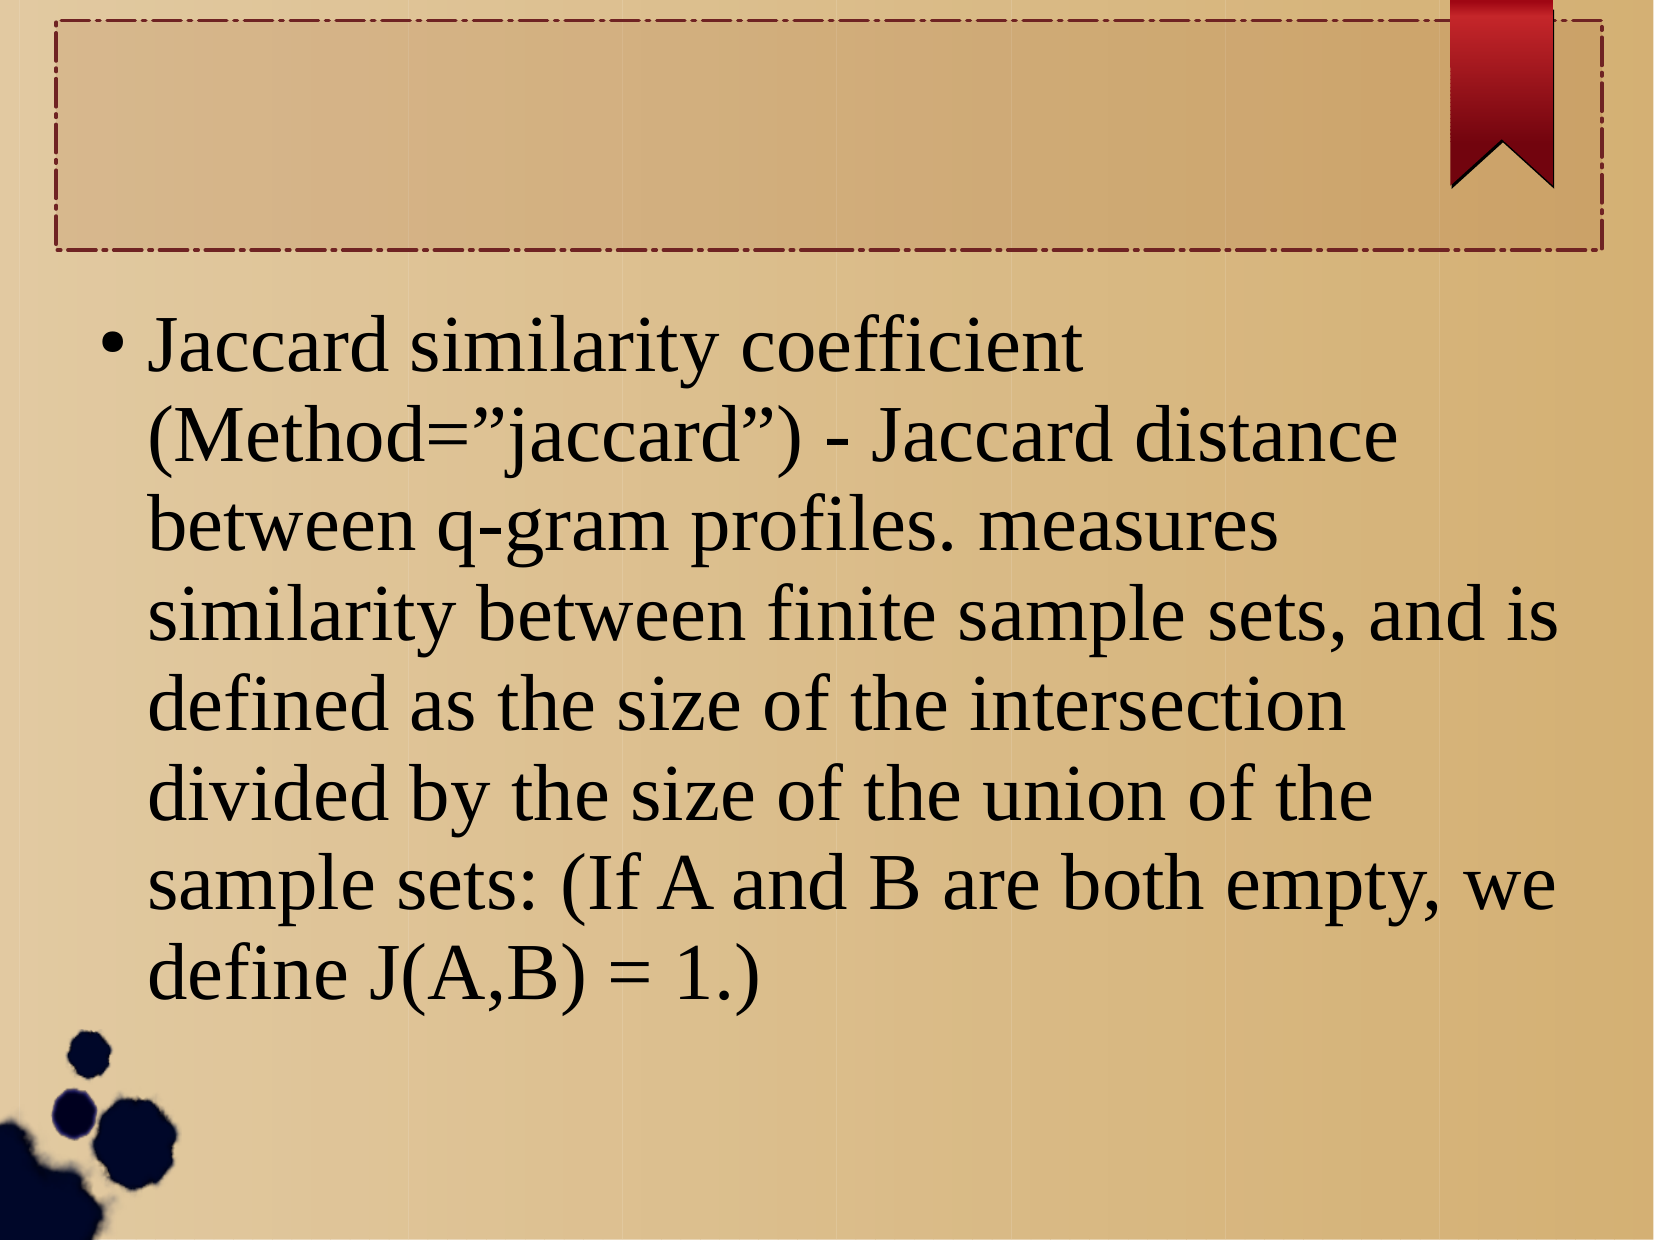

#
Jaccard similarity coefficient (Method=”jaccard”) - Jaccard distance between q-gram profiles. measures similarity between finite sample sets, and is defined as the size of the intersection divided by the size of the union of the sample sets: (If A and B are both empty, we define J(A,B) = 1.)